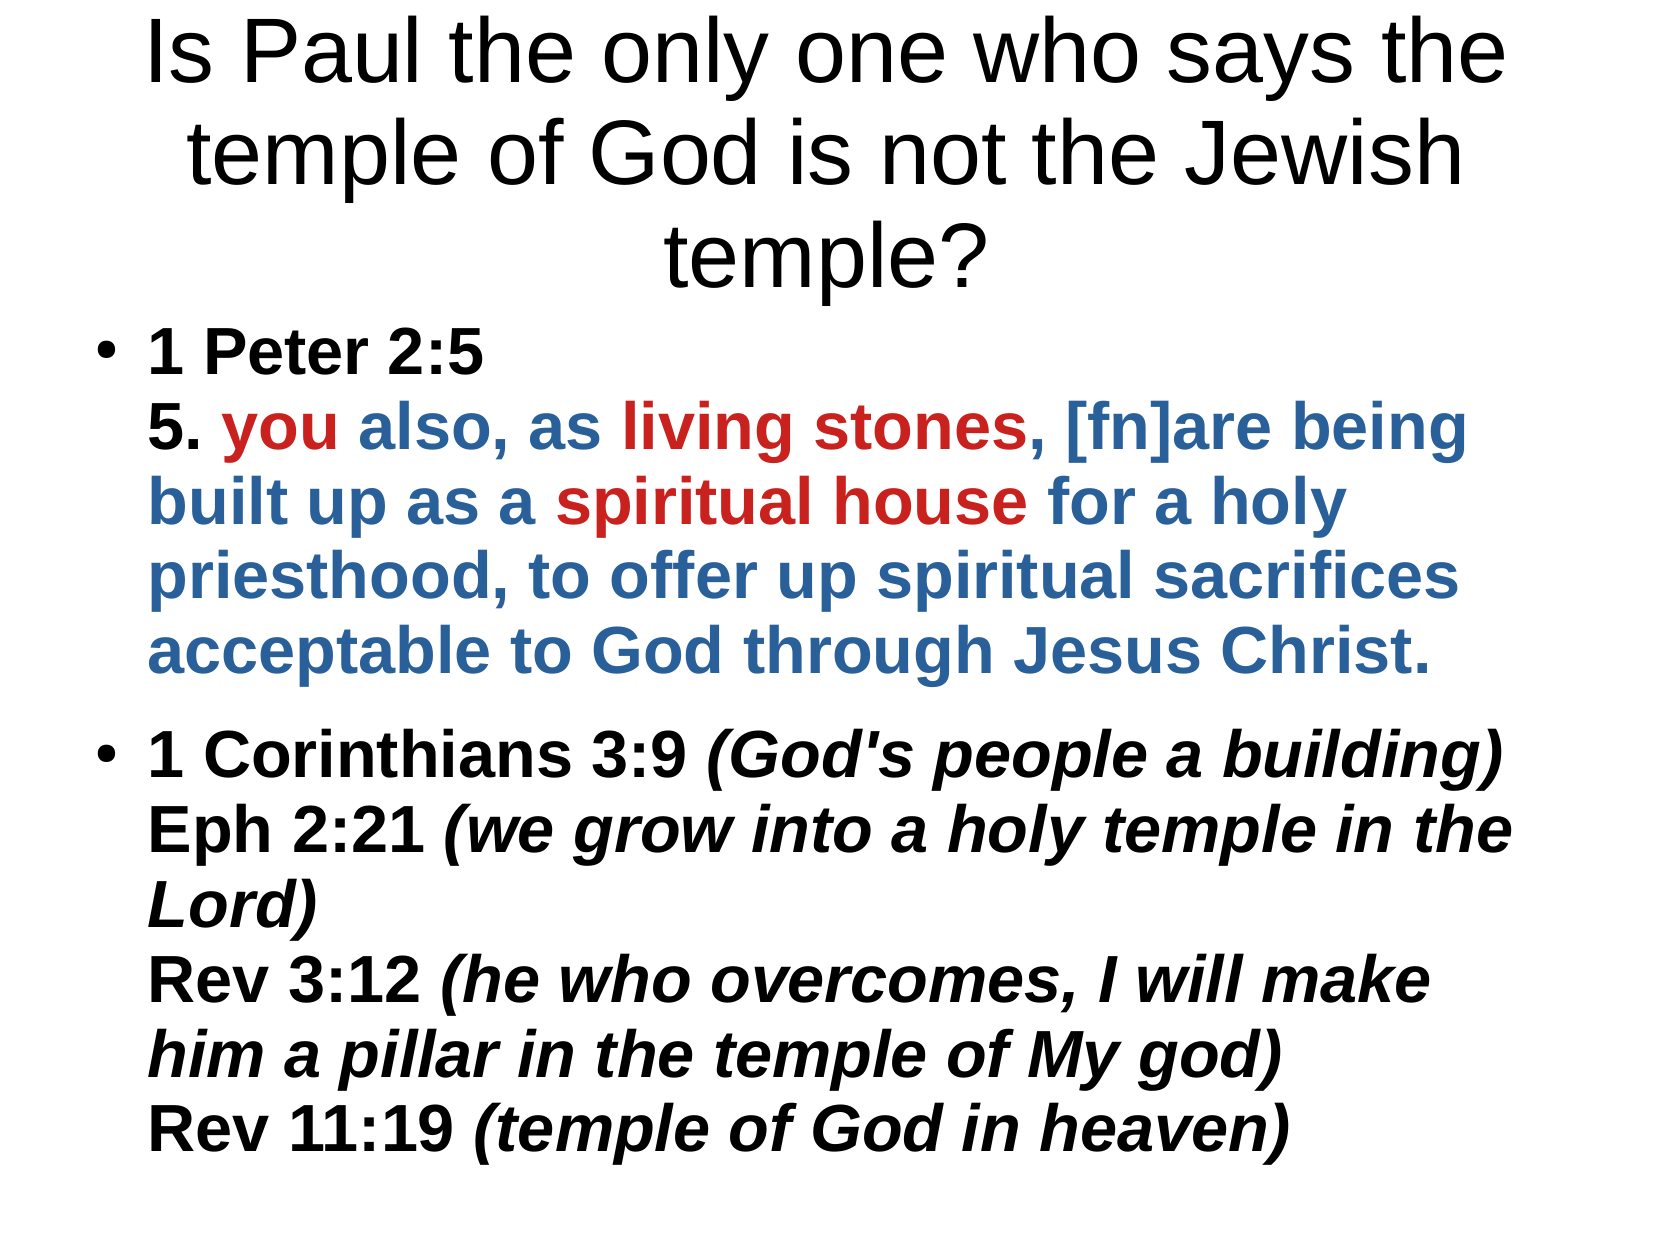

# Is Paul the only one who says the temple of God is not the Jewish temple?
1 Peter 2:5
5. you also, as living stones, [fn]are being built up as a spiritual house for a holy priesthood, to offer up spiritual sacrifices acceptable to God through Jesus Christ.
1 Corinthians 3:9 (God's people a building)
Eph 2:21 (we grow into a holy temple in the Lord)
Rev 3:12 (he who overcomes, I will make him a pillar in the temple of My god)
Rev 11:19 (temple of God in heaven)